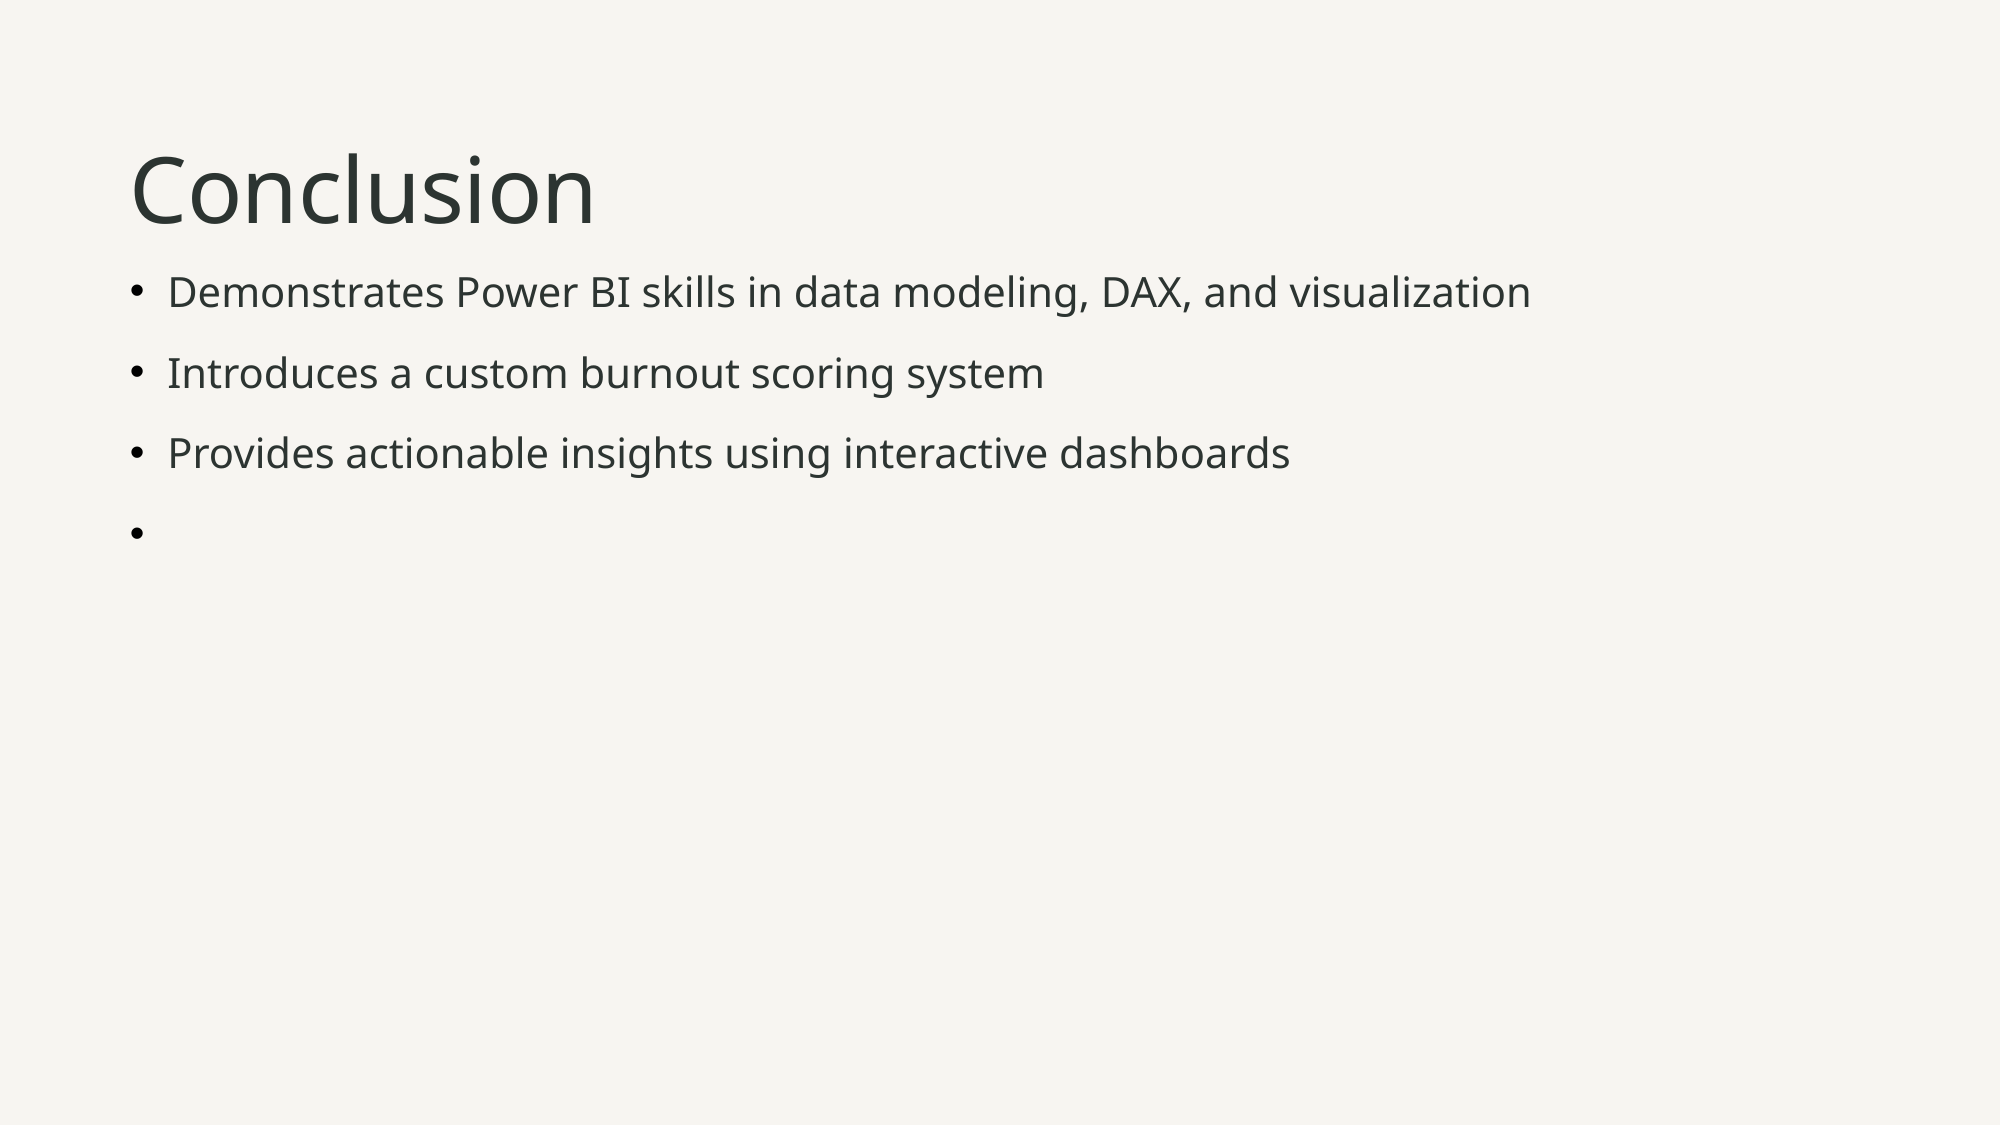

# Conclusion
Demonstrates Power BI skills in data modeling, DAX, and visualization
Introduces a custom burnout scoring system
Provides actionable insights using interactive dashboards